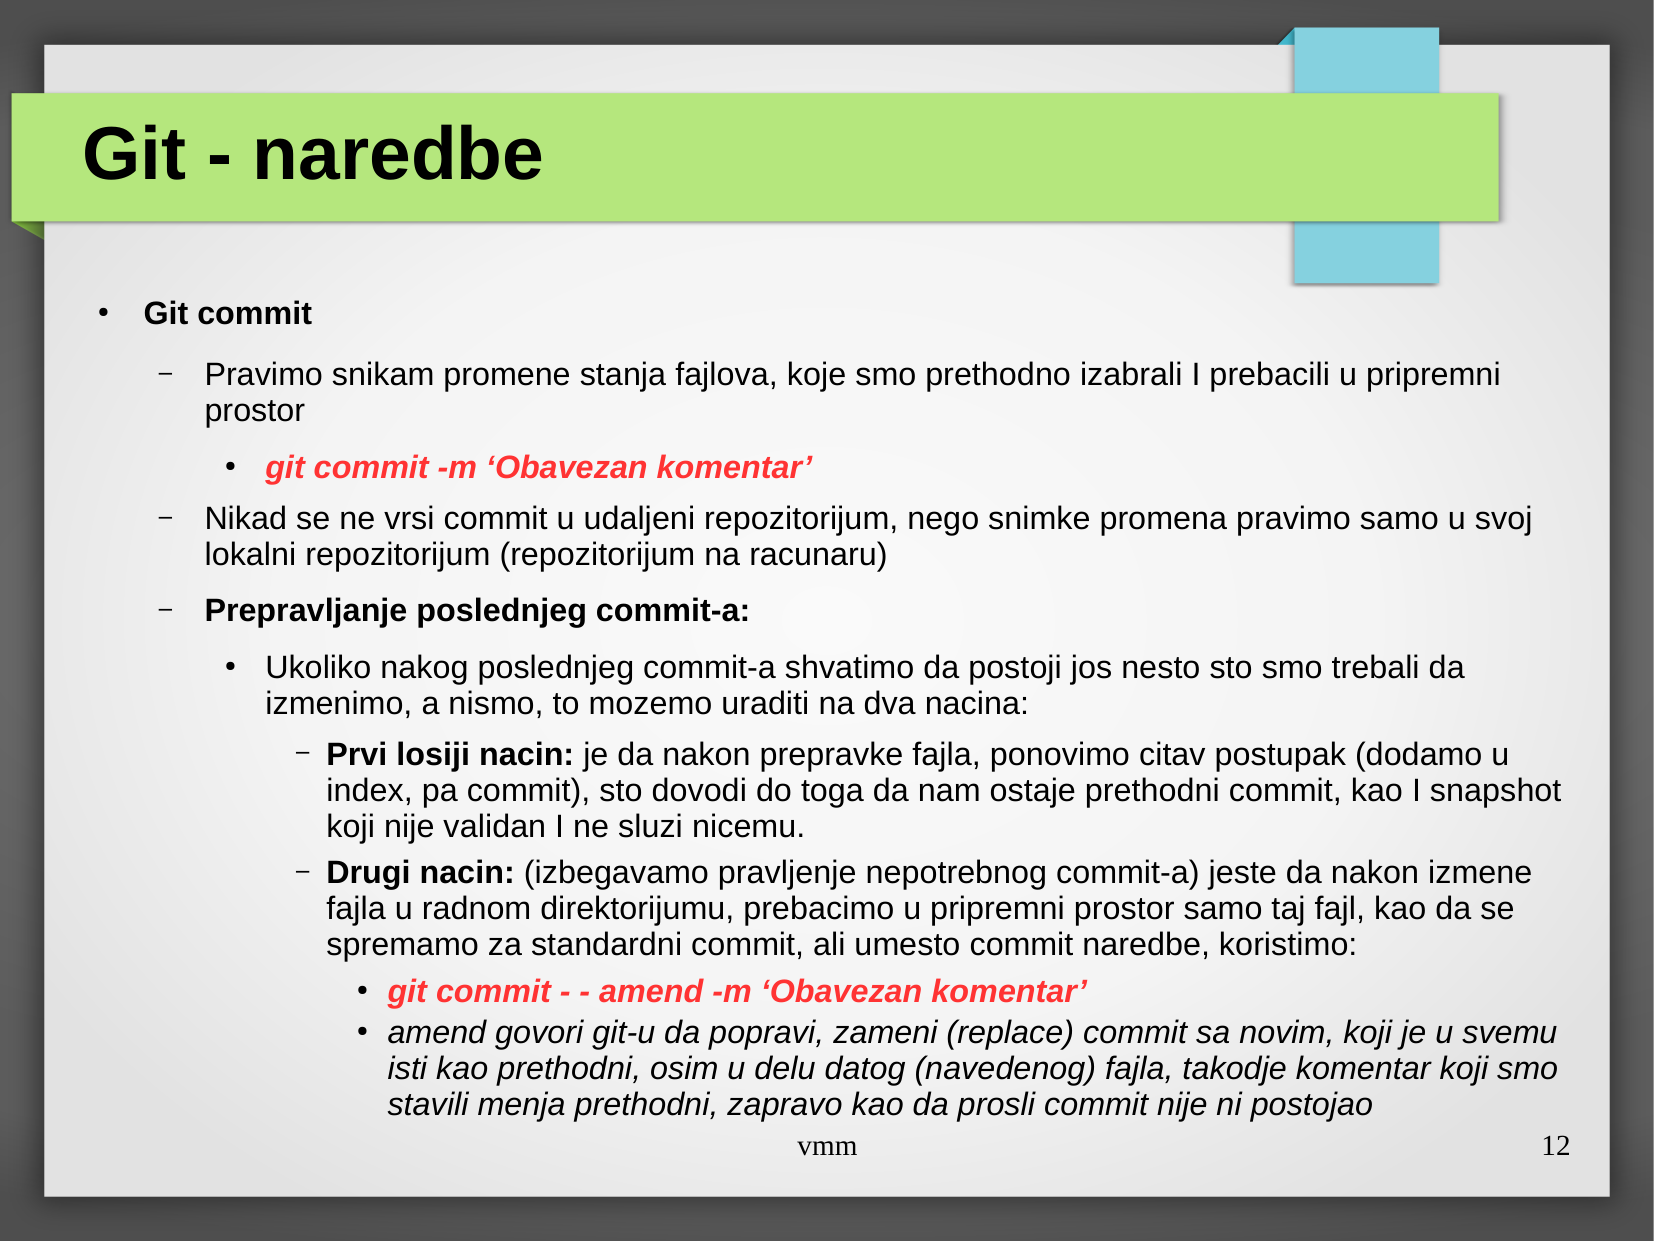

# Git - naredbe
Git commit
Pravimo snikam promene stanja fajlova, koje smo prethodno izabrali I prebacili u pripremni prostor
git commit -m ‘Obavezan komentar’
Nikad se ne vrsi commit u udaljeni repozitorijum, nego snimke promena pravimo samo u svoj lokalni repozitorijum (repozitorijum na racunaru)
Prepravljanje poslednjeg commit-a:
Ukoliko nakog poslednjeg commit-a shvatimo da postoji jos nesto sto smo trebali da izmenimo, a nismo, to mozemo uraditi na dva nacina:
Prvi losiji nacin: je da nakon prepravke fajla, ponovimo citav postupak (dodamo u index, pa commit), sto dovodi do toga da nam ostaje prethodni commit, kao I snapshot koji nije validan I ne sluzi nicemu.
Drugi nacin: (izbegavamo pravljenje nepotrebnog commit-a) jeste da nakon izmene fajla u radnom direktorijumu, prebacimo u pripremni prostor samo taj fajl, kao da se spremamo za standardni commit, ali umesto commit naredbe, koristimo:
git commit - - amend -m ‘Obavezan komentar’
amend govori git-u da popravi, zameni (replace) commit sa novim, koji je u svemu isti kao prethodni, osim u delu datog (navedenog) fajla, takodje komentar koji smo stavili menja prethodni, zapravo kao da prosli commit nije ni postojao
vmm
12